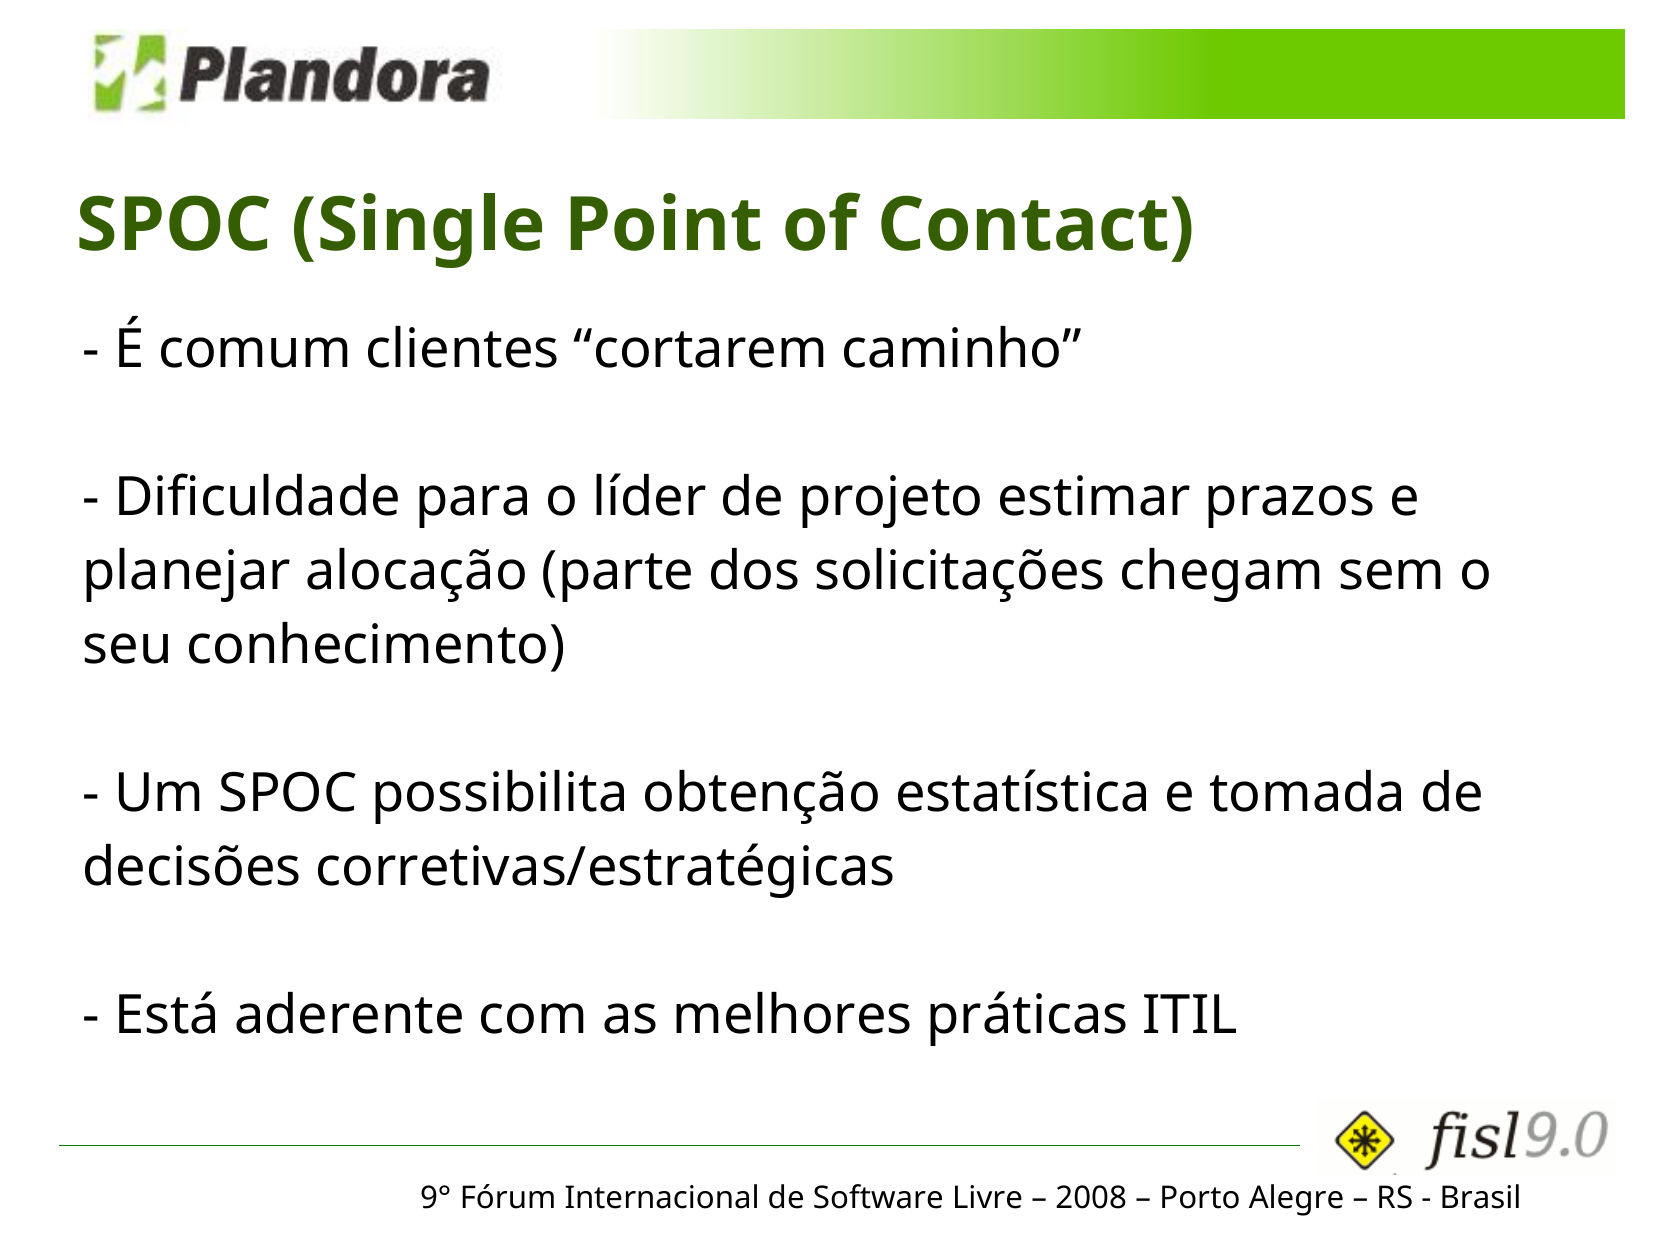

# SPOC (Single Point of Contact)
- É comum clientes “cortarem caminho”
- Dificuldade para o líder de projeto estimar prazos e planejar alocação (parte dos solicitações chegam sem o seu conhecimento)
- Um SPOC possibilita obtenção estatística e tomada de decisões corretivas/estratégicas
- Está aderente com as melhores práticas ITIL